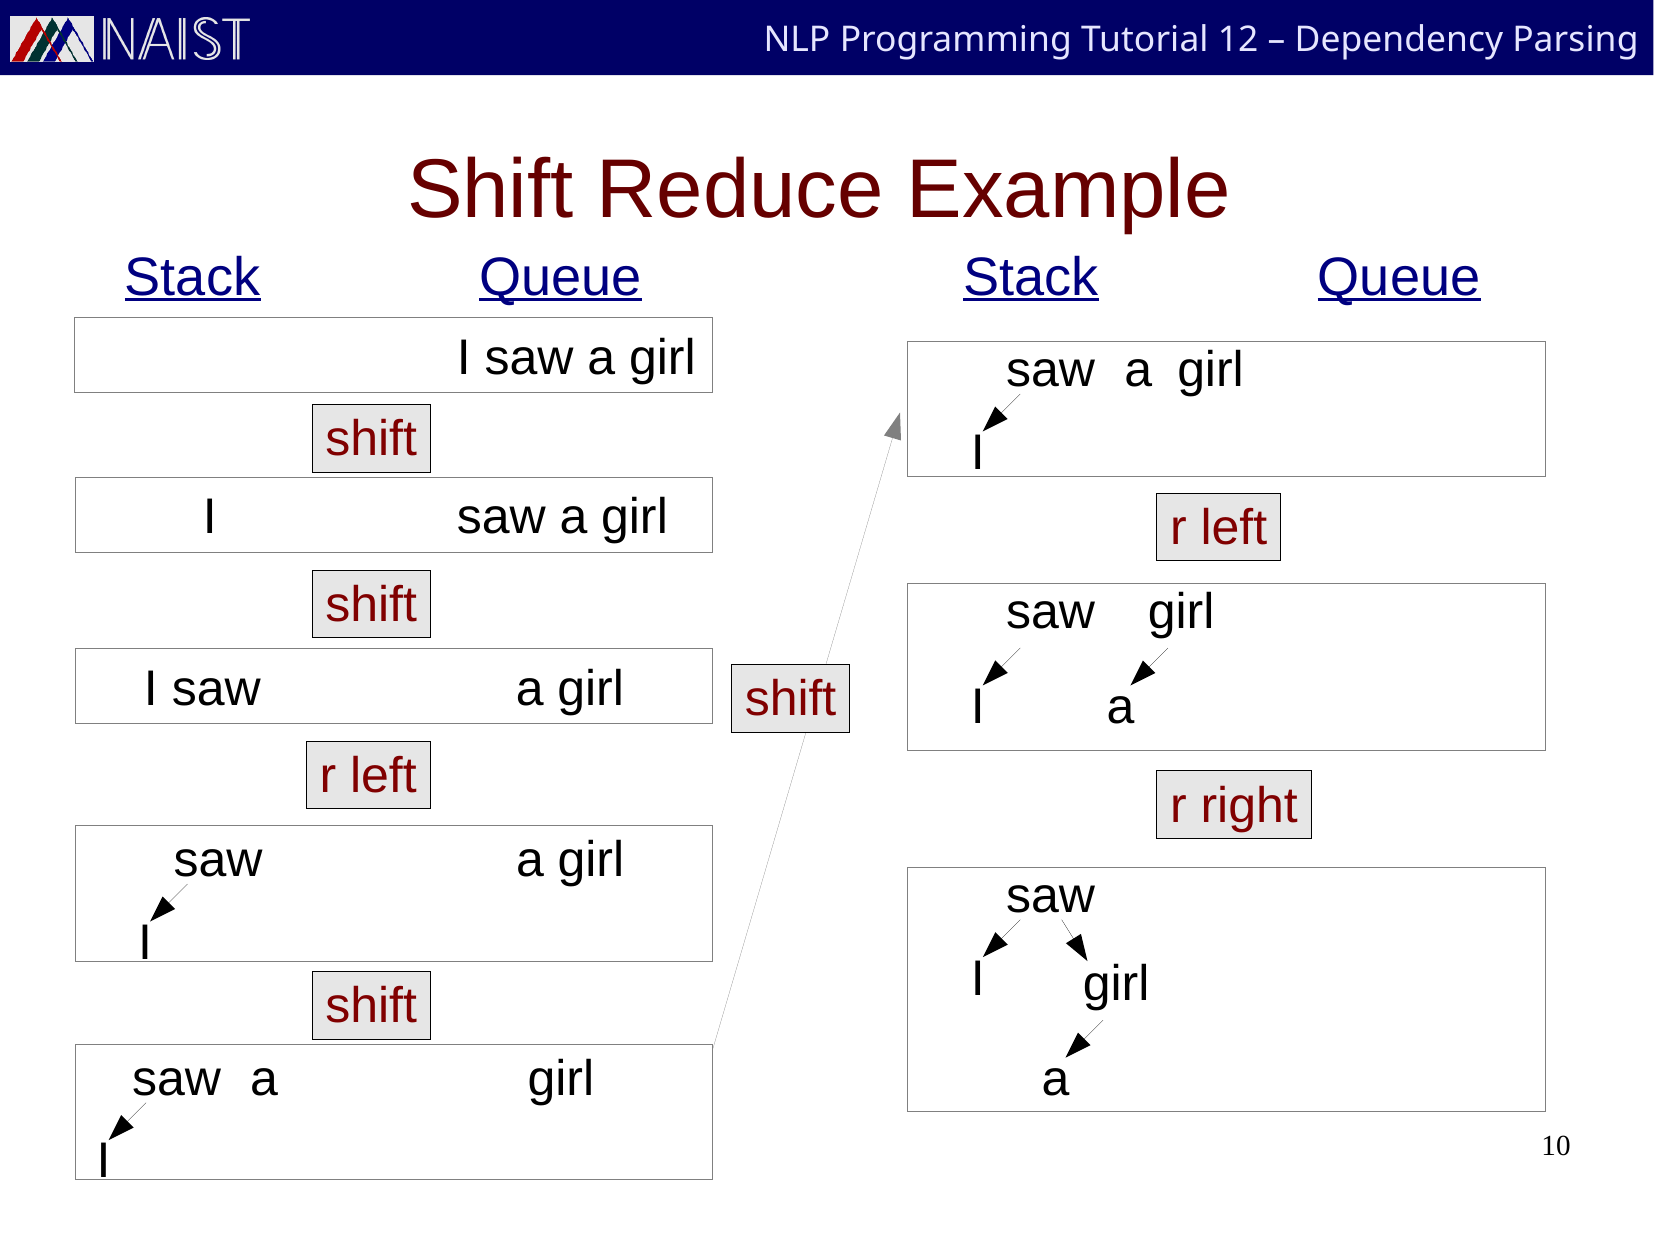

# Shift Reduce Example
Stack
Queue
Stack
Queue
I saw a girl
girl
saw
a
shift
I
saw a girl
I
r left
shift
girl
saw
a girl
I saw
shift
I
a
r left
r right
a girl
saw
saw
I
I
girl
shift
girl
saw
a
a
I
10